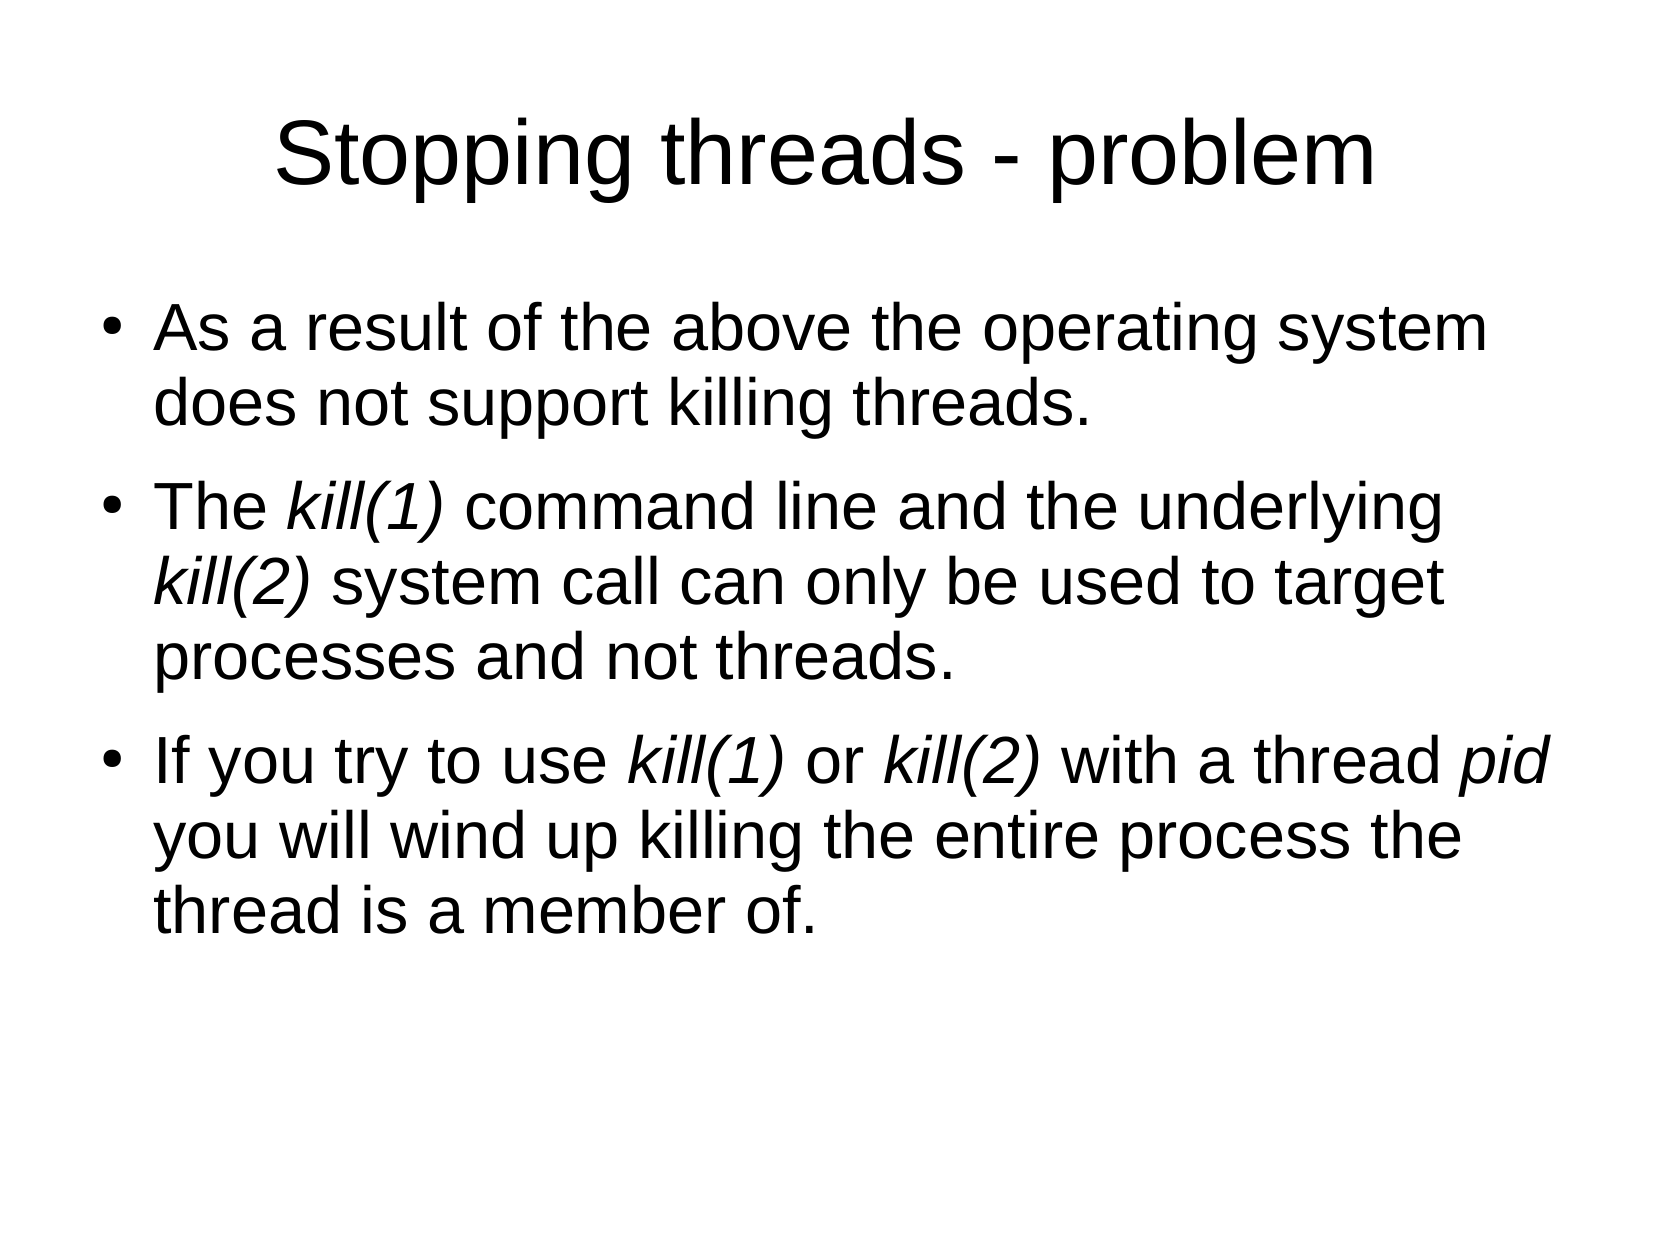

# Stopping threads - problem
As a result of the above the operating system does not support killing threads.
The kill(1) command line and the underlying kill(2) system call can only be used to target processes and not threads.
If you try to use kill(1) or kill(2) with a thread pid you will wind up killing the entire process the thread is a member of.